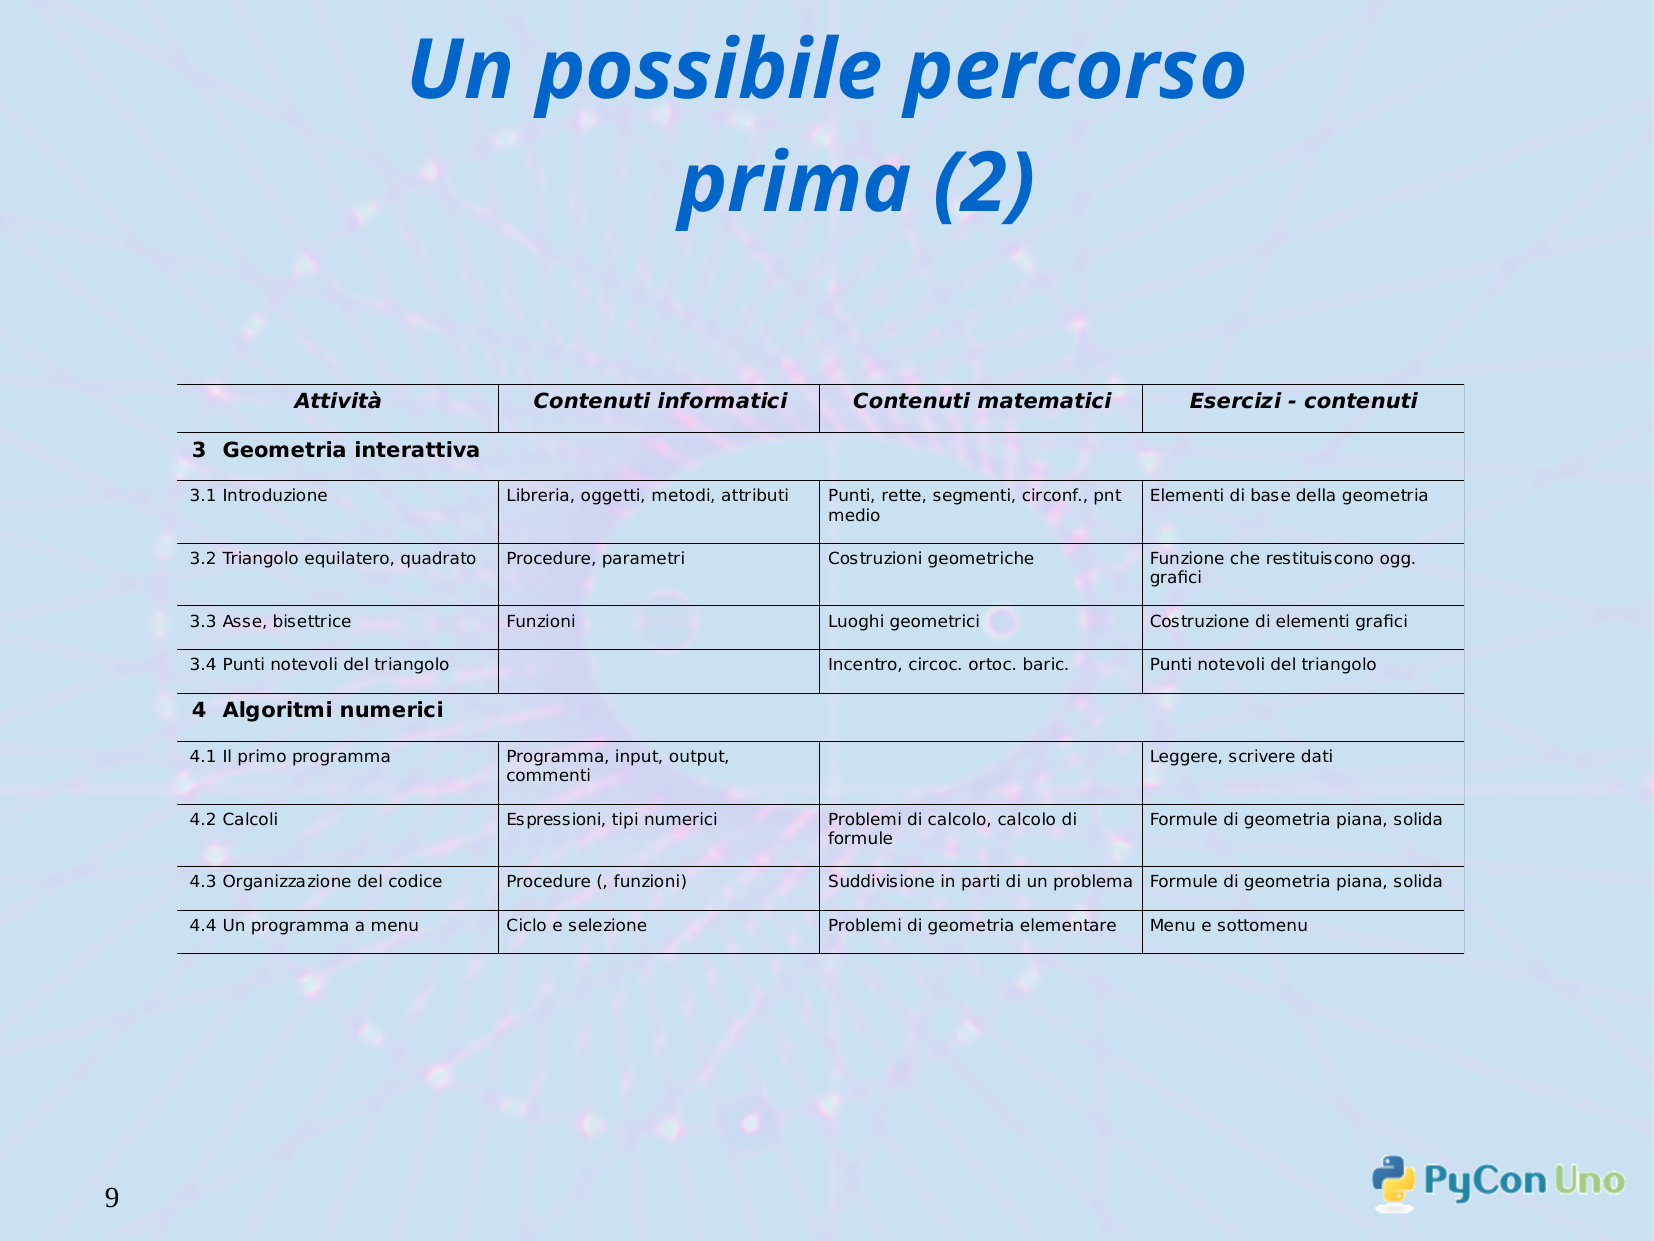

# Un possibile percorso prima (2)
9